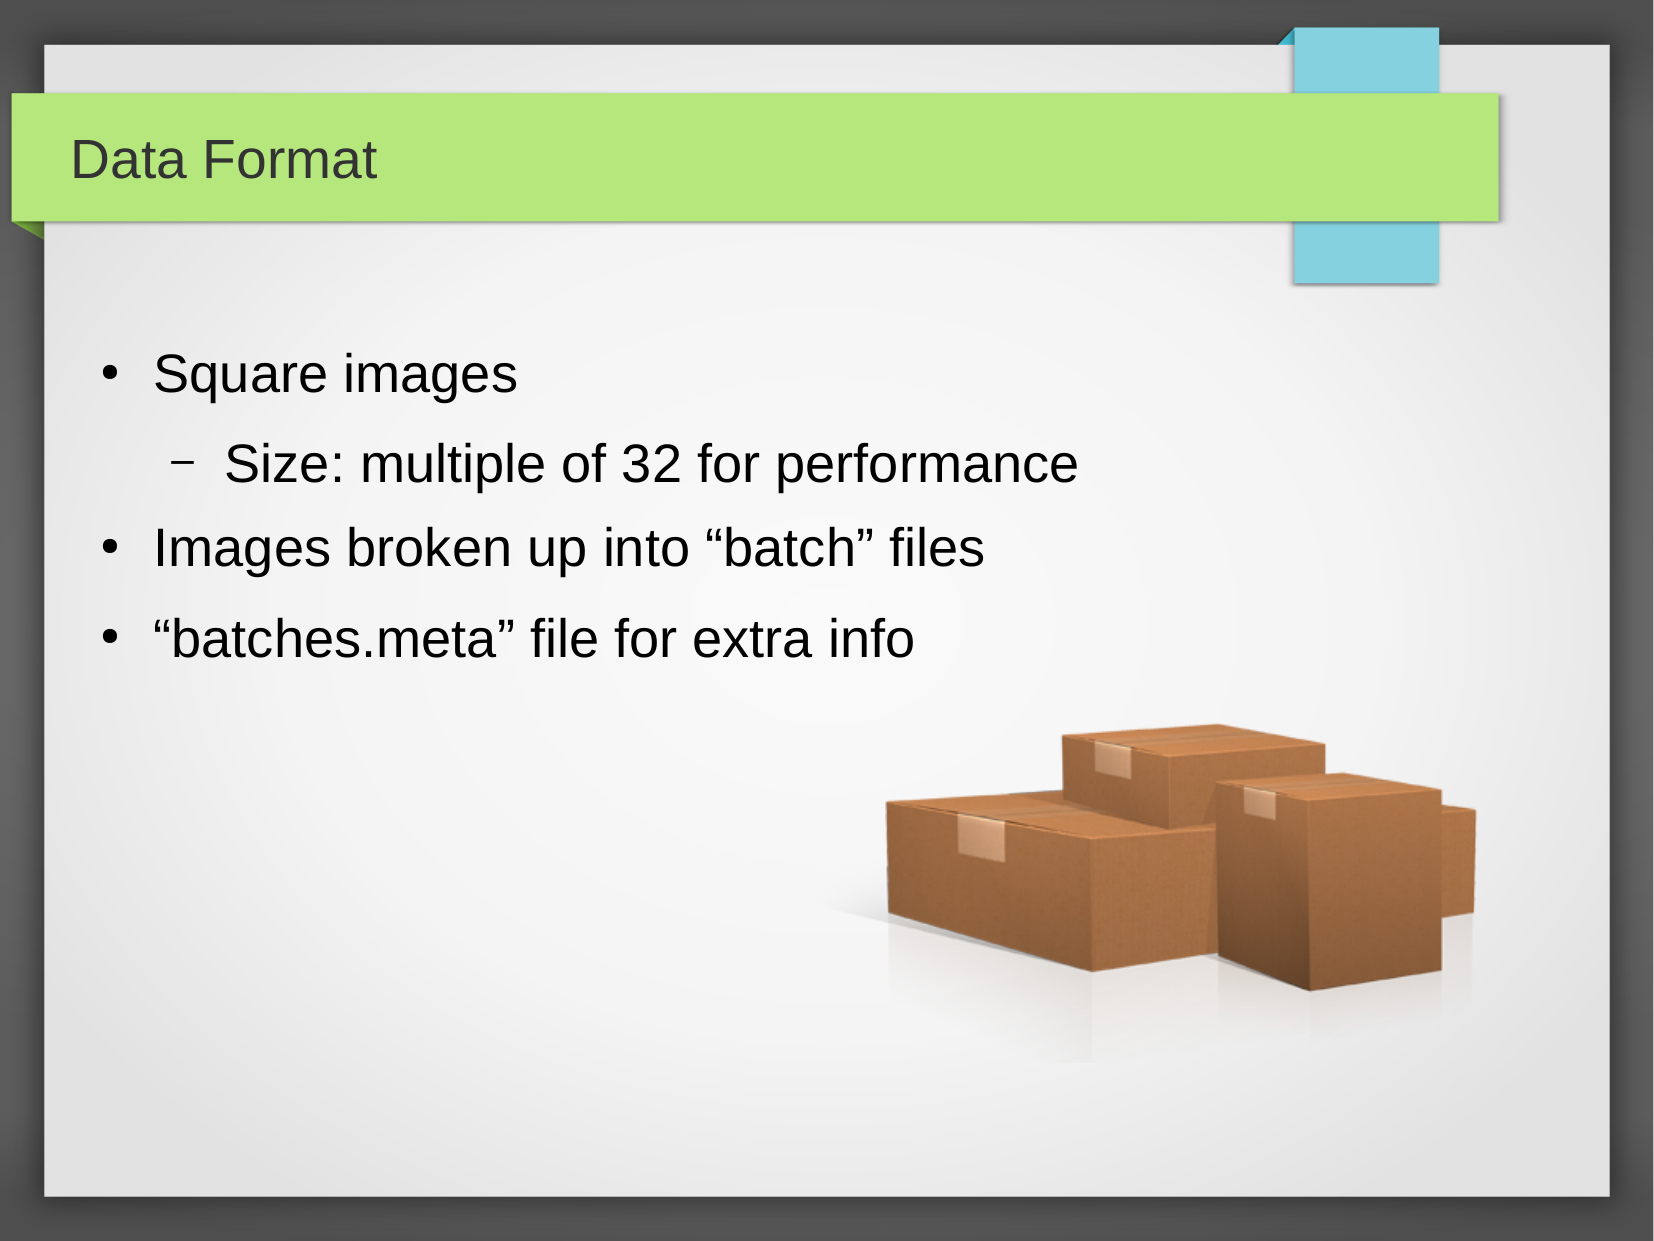

# Data Format
Square images
Size: multiple of 32 for performance
Images broken up into “batch” files
“batches.meta” file for extra info